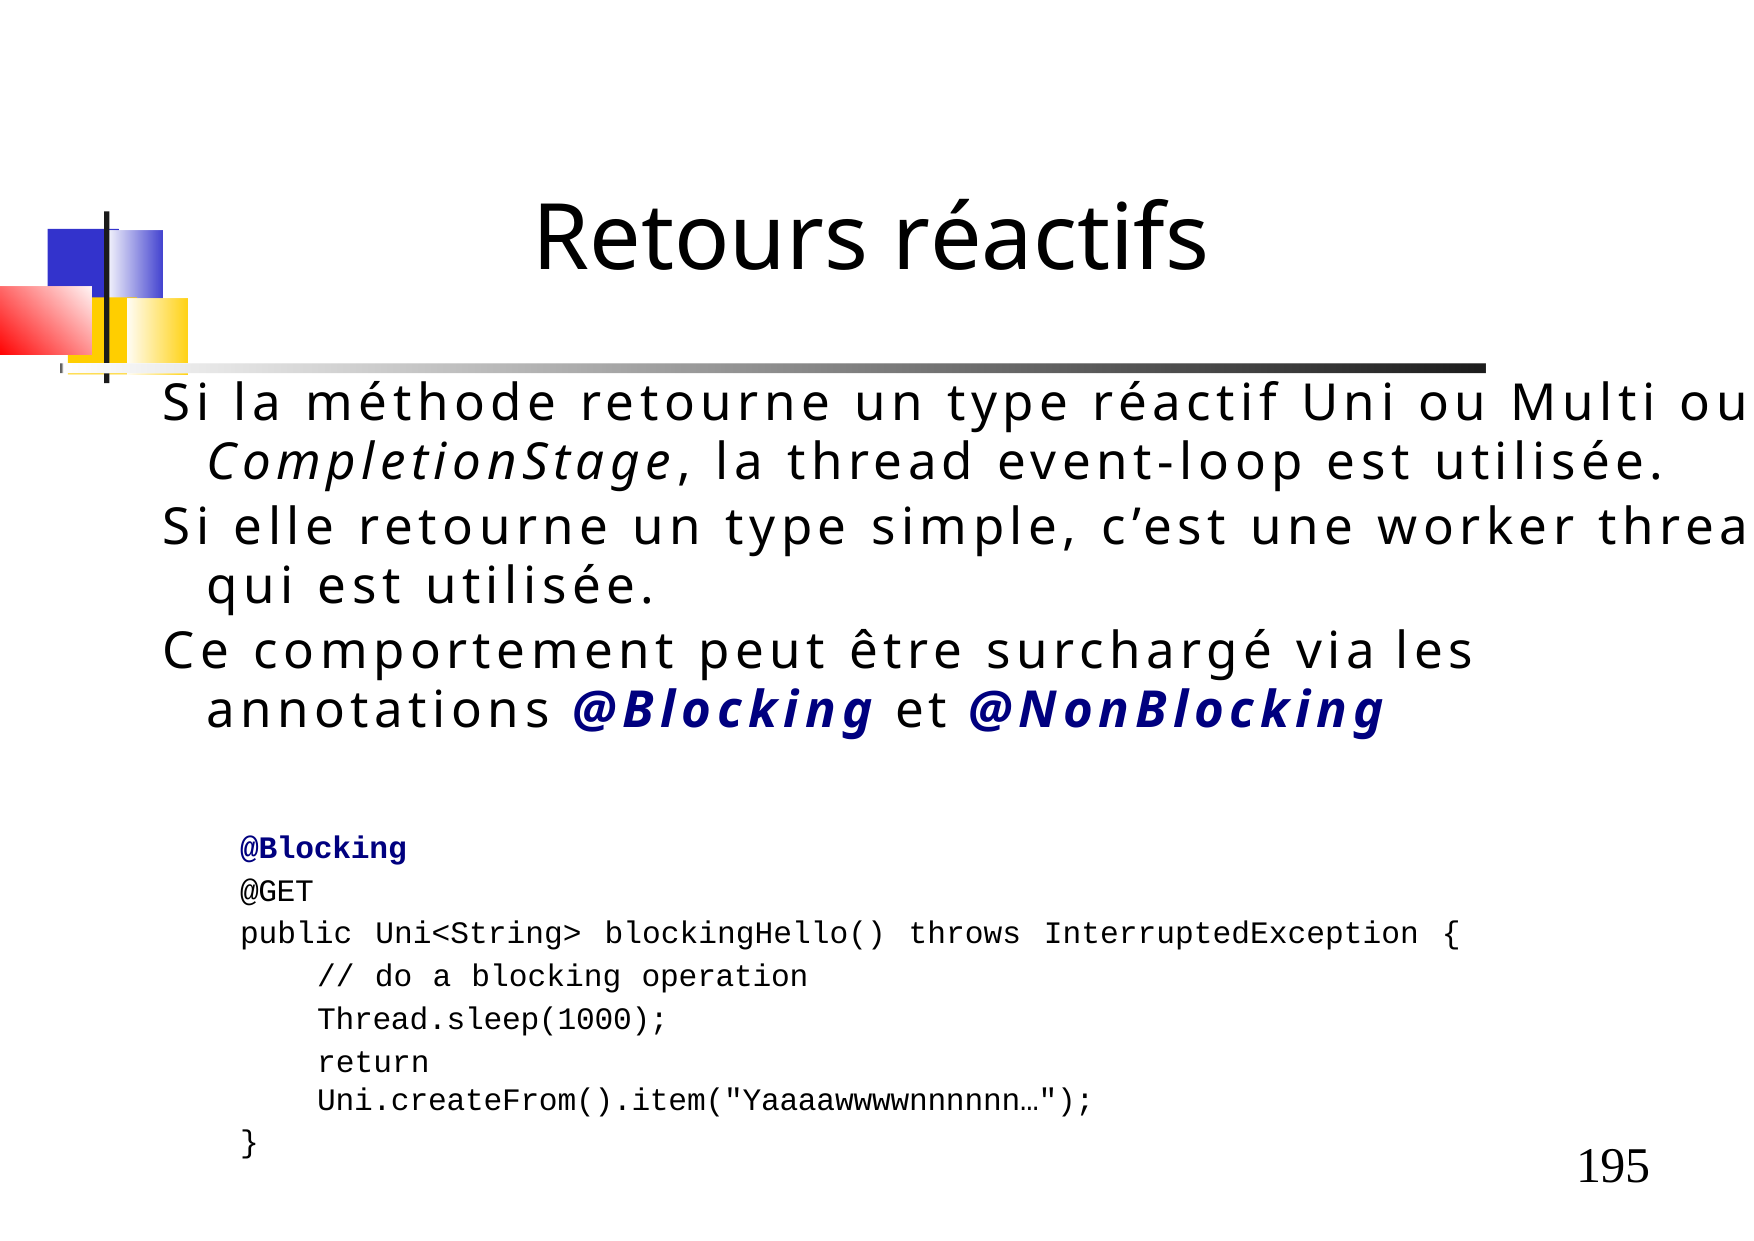

# Retours réactifs
Si la méthode retourne un type réactif Uni ou Multi ou CompletionStage, la thread event-loop est utilisée.
Si elle retourne un type simple, c’est une worker thread qui est utilisée.
Ce comportement peut être surchargé via les annotations @Blocking et @NonBlocking
@Blocking
@GET
public Uni<String> blockingHello() throws InterruptedException {
// do a blocking operation Thread.sleep(1000);
return Uni.createFrom().item("Yaaaawwwwnnnnnn…");
}
195